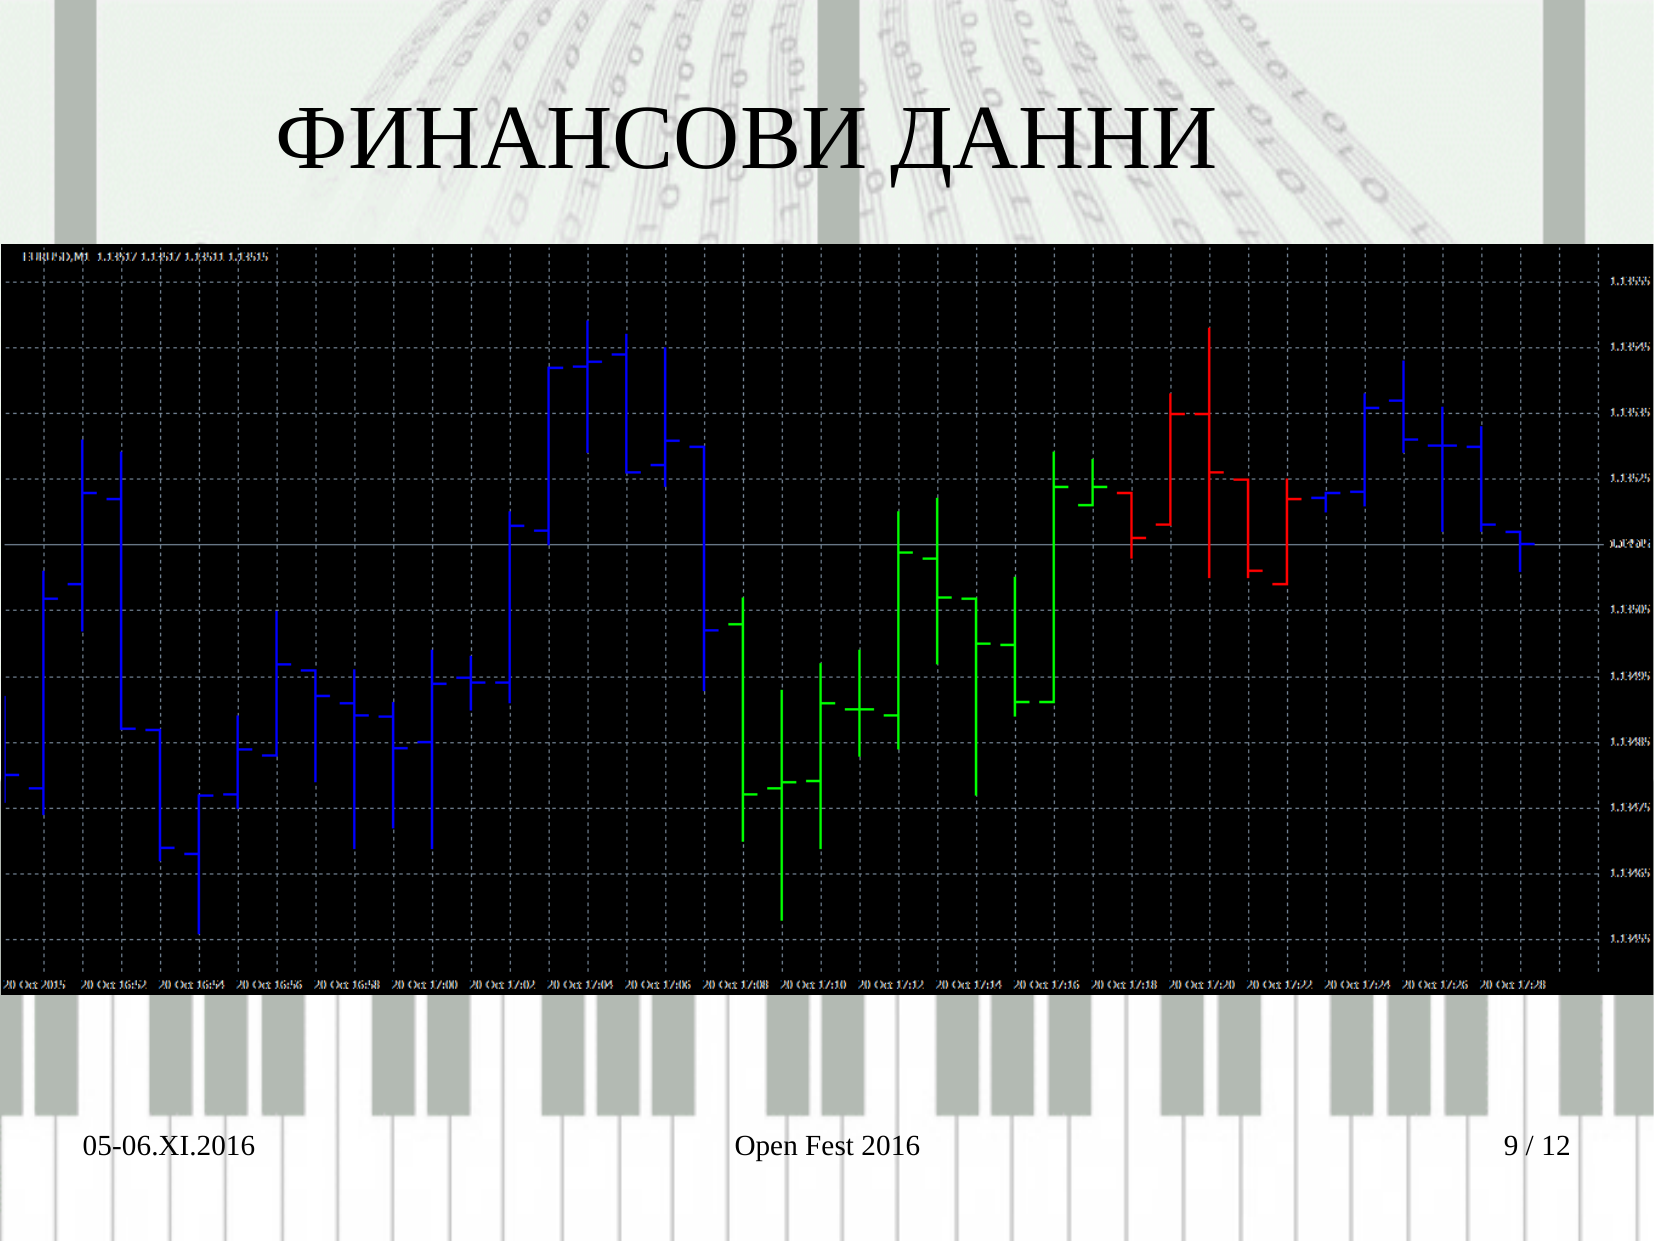

# ФИНАНСОВИ ДАННИ
05-06.XI.2016
Open Fest 2016
9